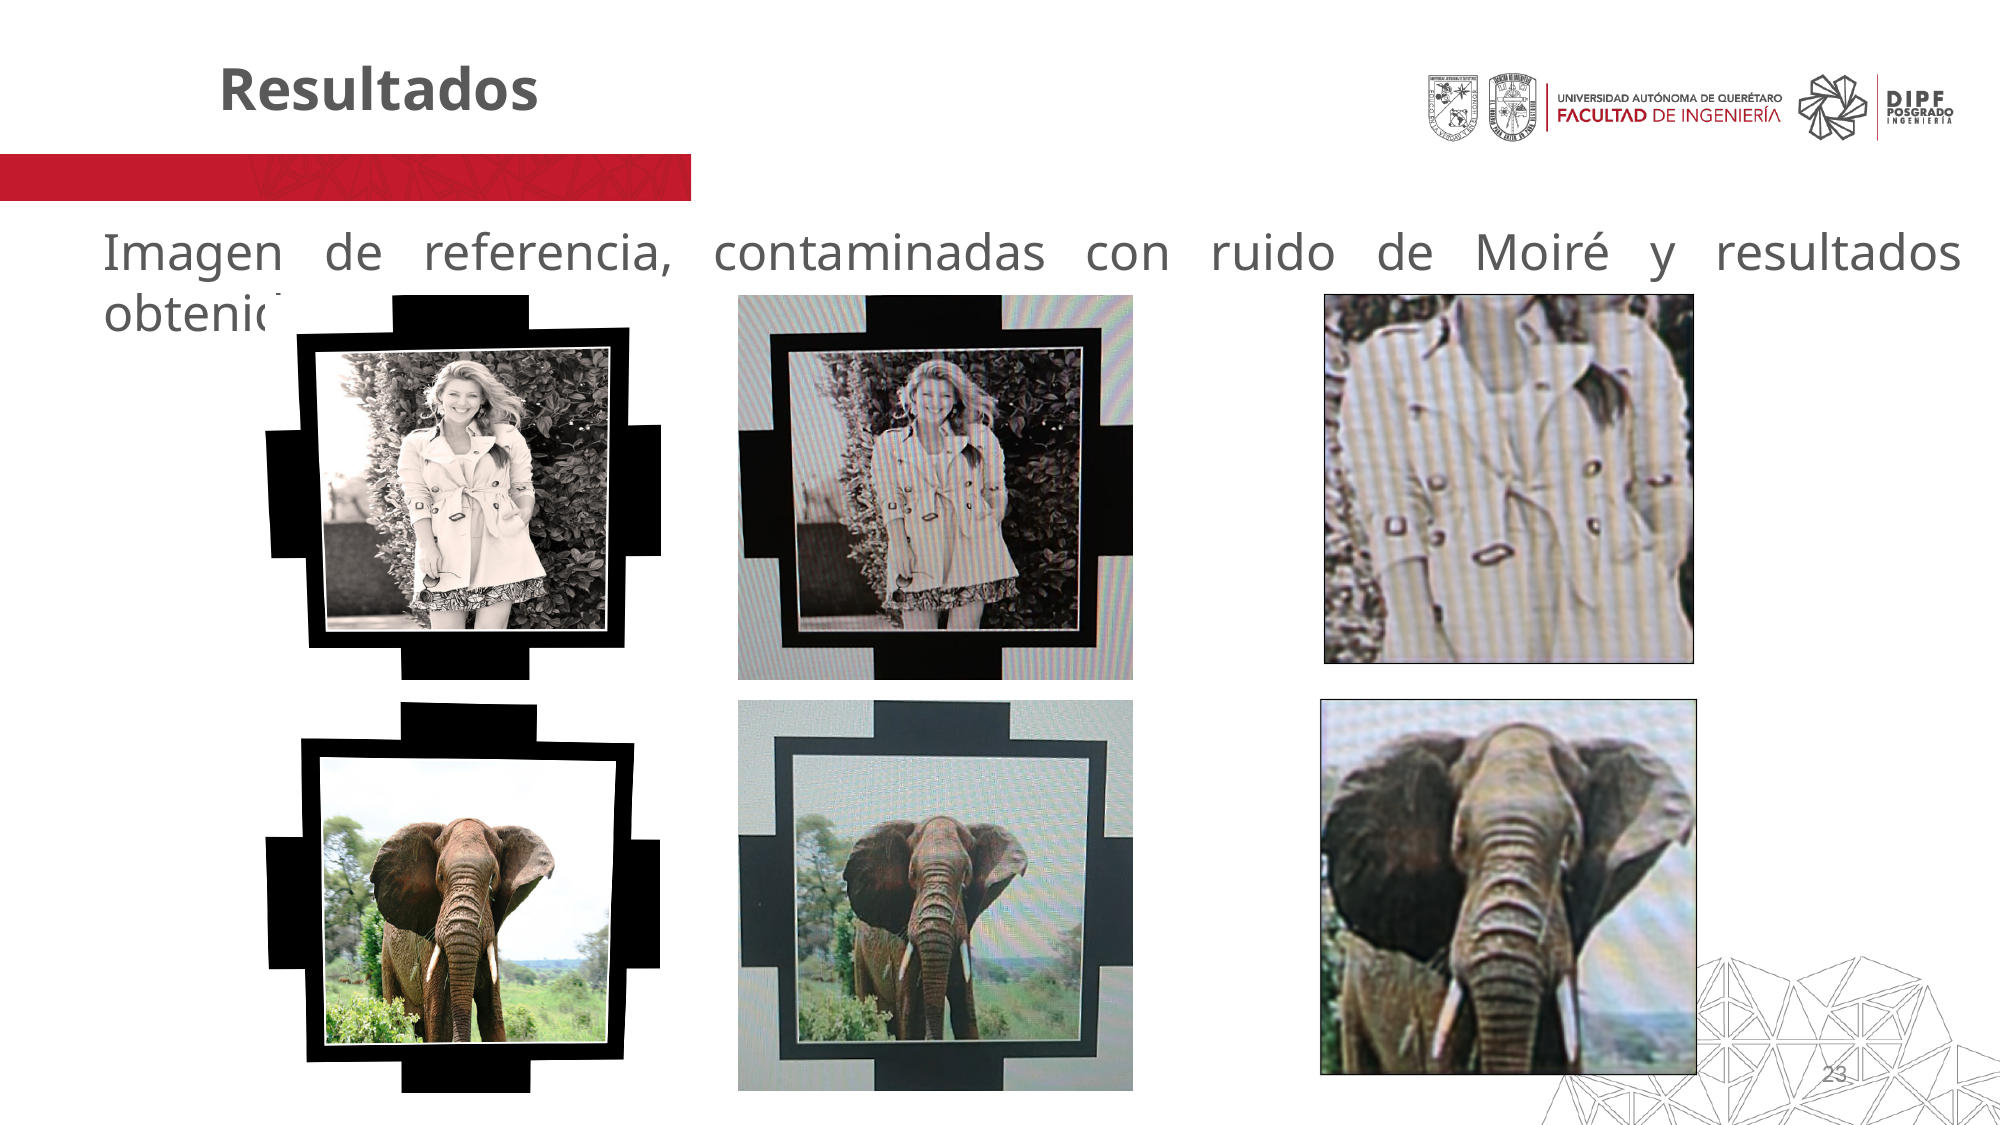

Resultados
Imagen de referencia, contaminadas con ruido de Moiré y resultados obtenidos.
23